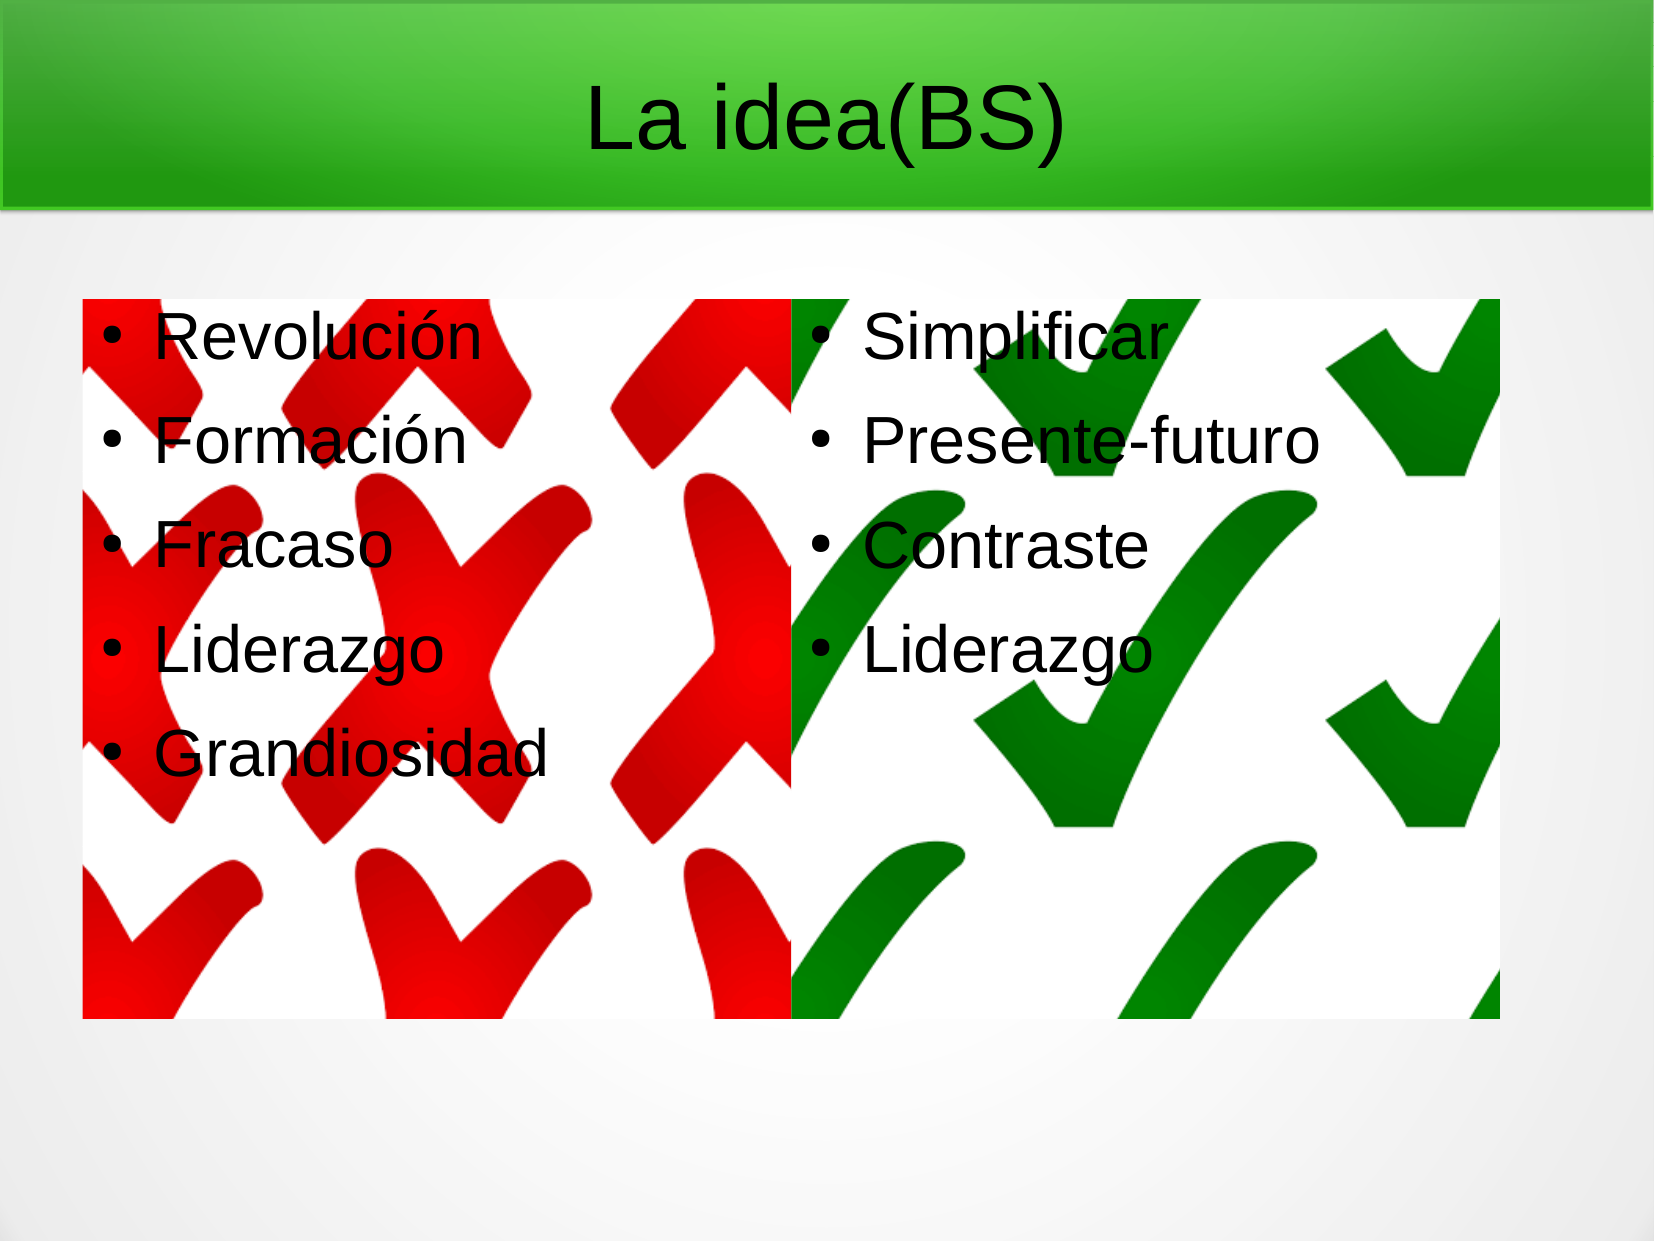

# La idea(BS)
Revolución
Formación
Fracaso
Liderazgo
Grandiosidad
Simplificar
Presente-futuro
Contraste
Liderazgo